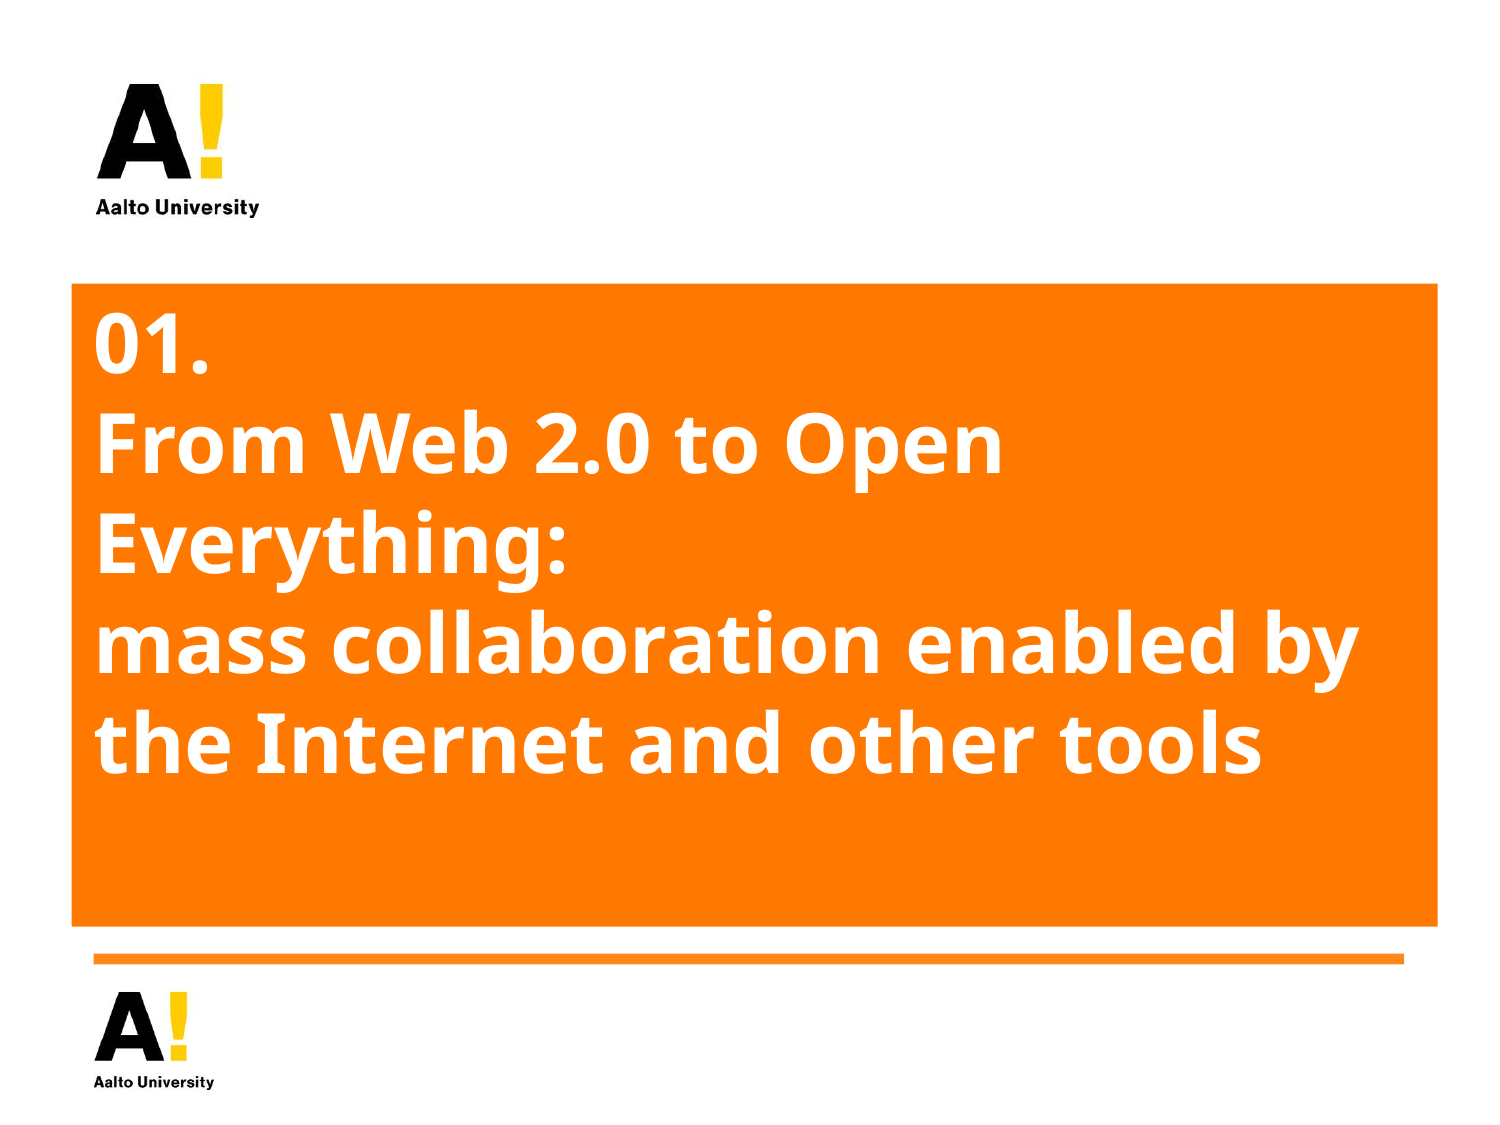

#
01.
From Web 2.0 to Open Everything:
mass collaboration enabled by the Internet and other tools